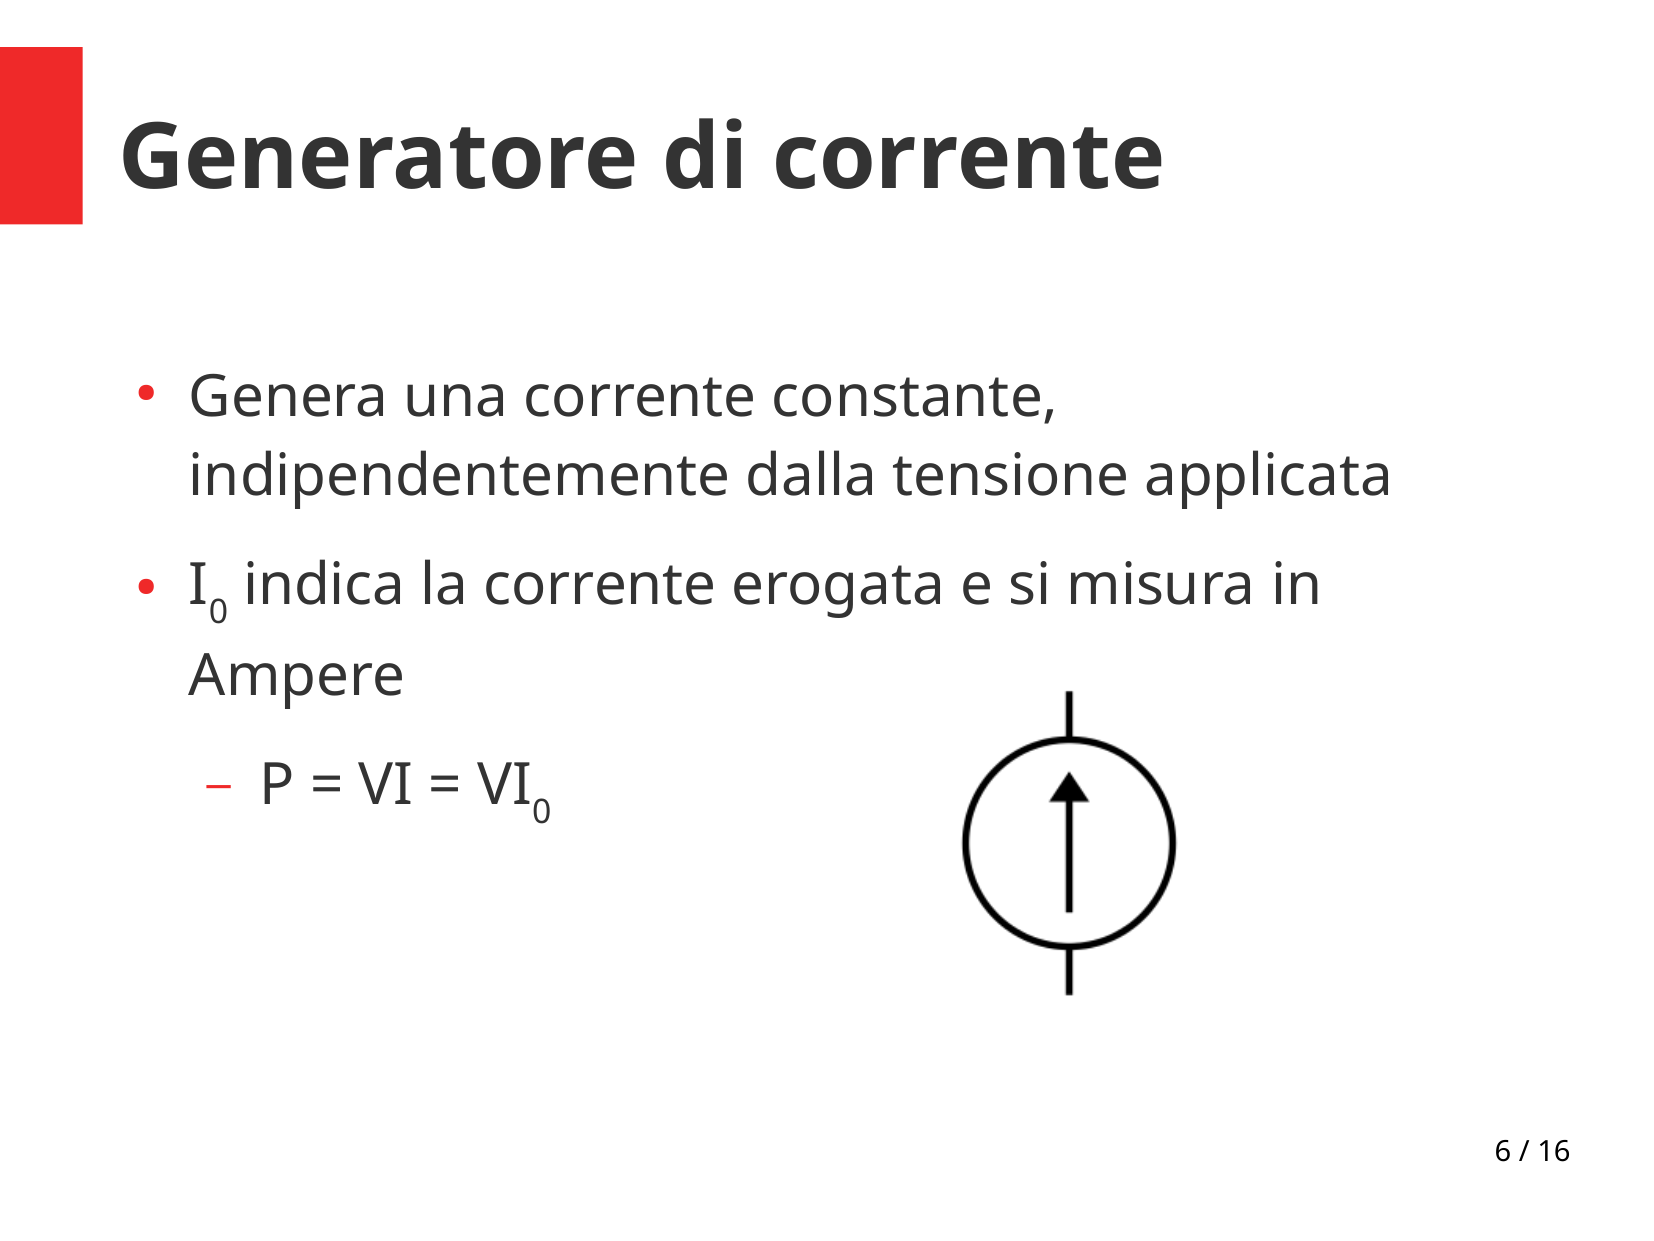

# Generatore di corrente
Genera una corrente constante, indipendentemente dalla tensione applicata
I0 indica la corrente erogata e si misura in Ampere
P = VI = VI0
6